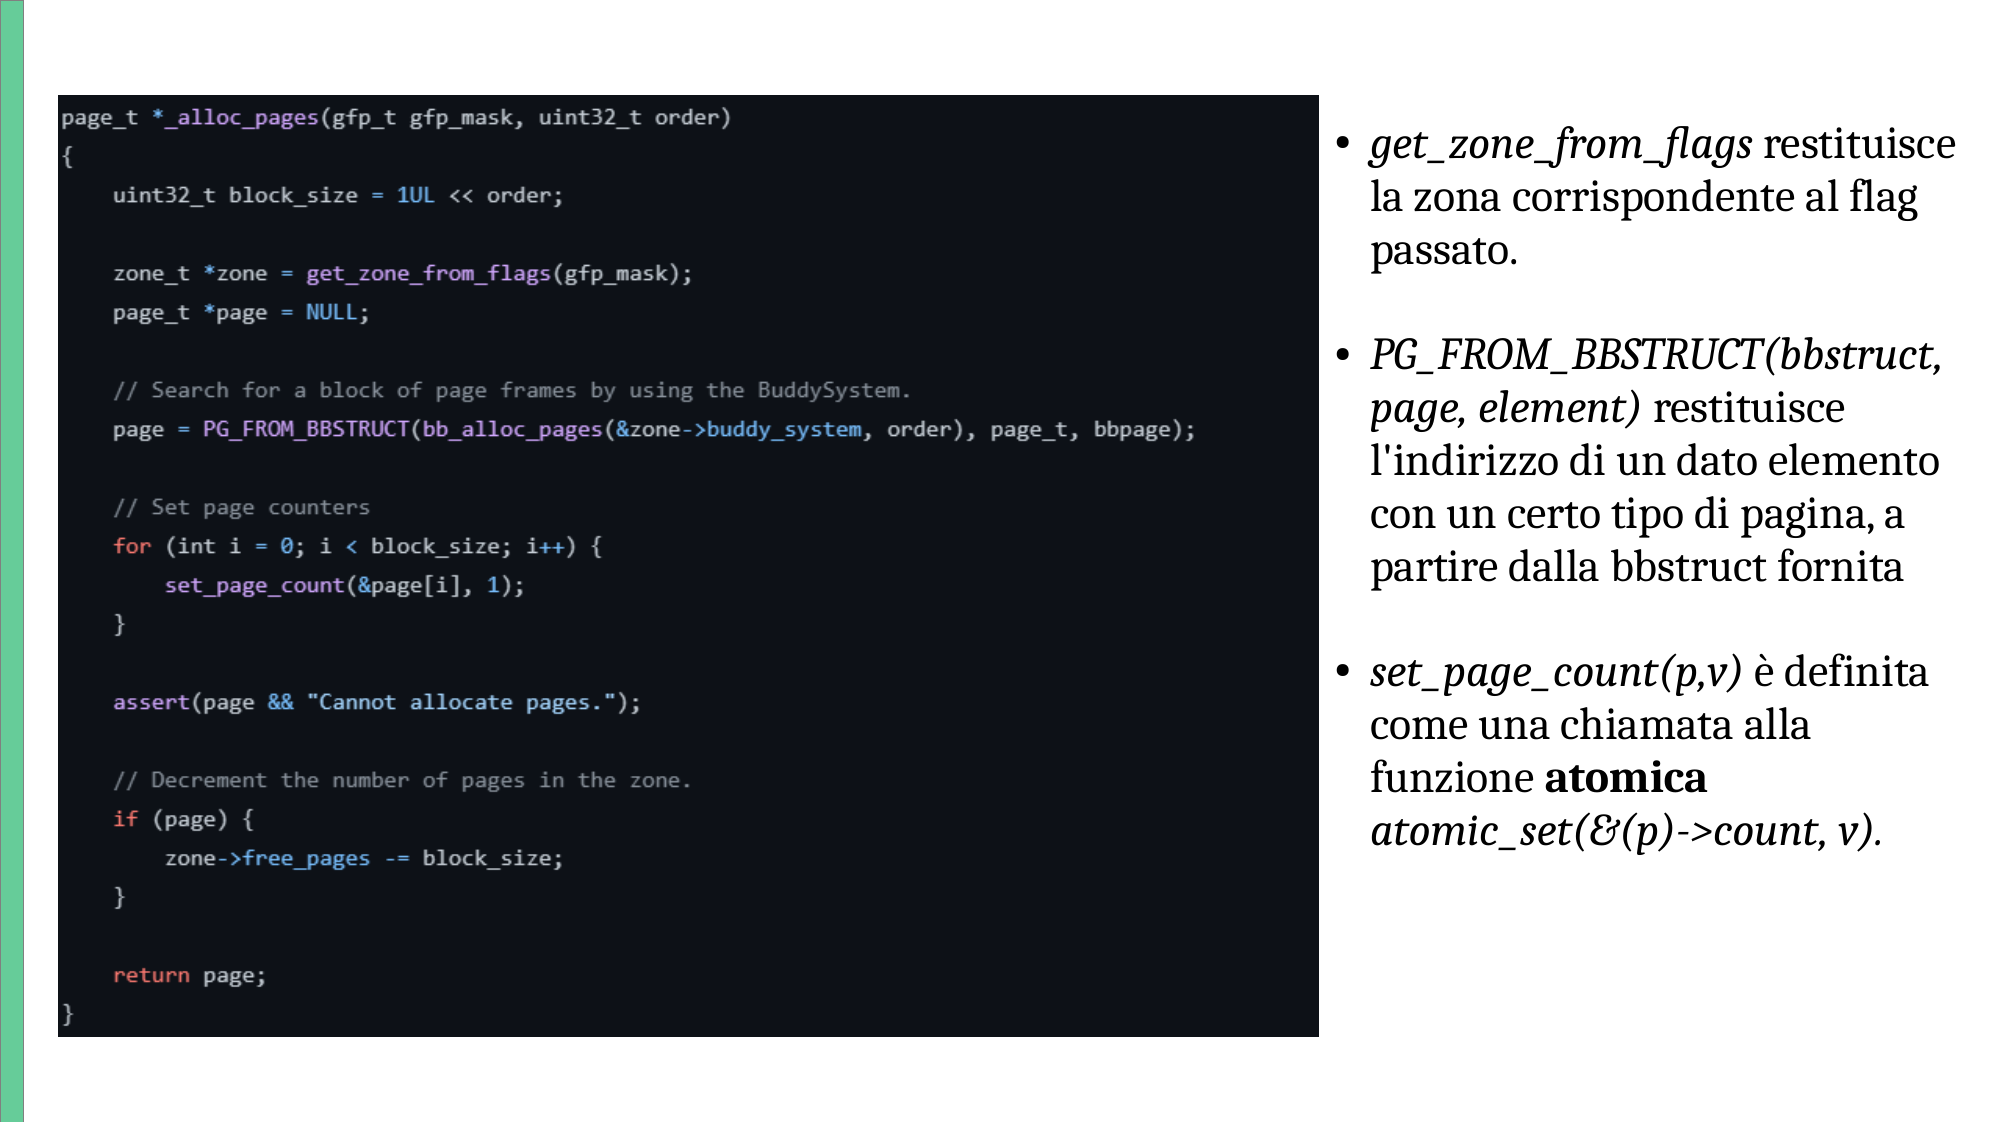

# get_zone_from_flags restituisce la zona corrispondente al flag passato.
PG_FROM_BBSTRUCT(bbstruct, page, element) restituisce l'indirizzo di un dato elemento con un certo tipo di pagina, a partire dalla bbstruct fornita
set_page_count(p,v) è definita come una chiamata alla funzione atomica atomic_set(&(p)->count, v).